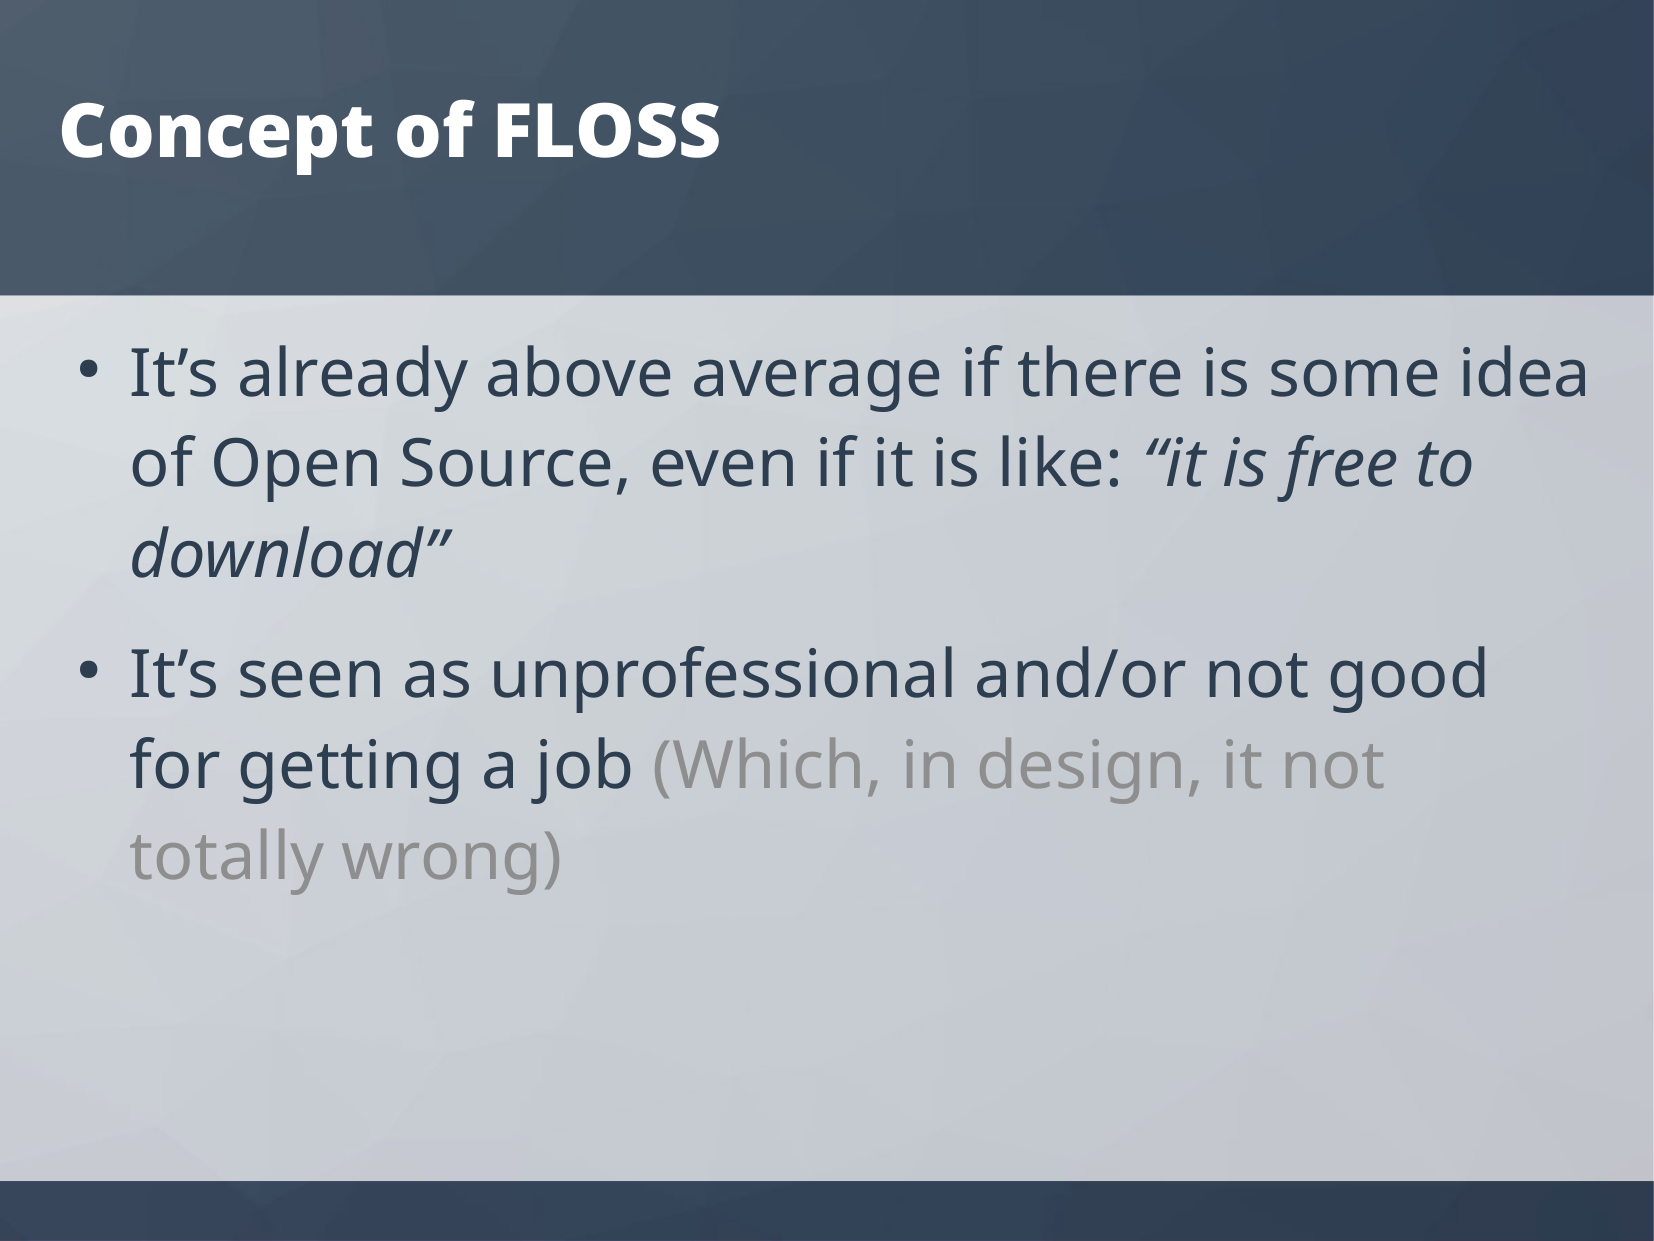

# Concept of FLOSS
It’s already above average if there is some idea of Open Source, even if it is like: “it is free to download”
It’s seen as unprofessional and/or not good for getting a job (Which, in design, it not totally wrong)